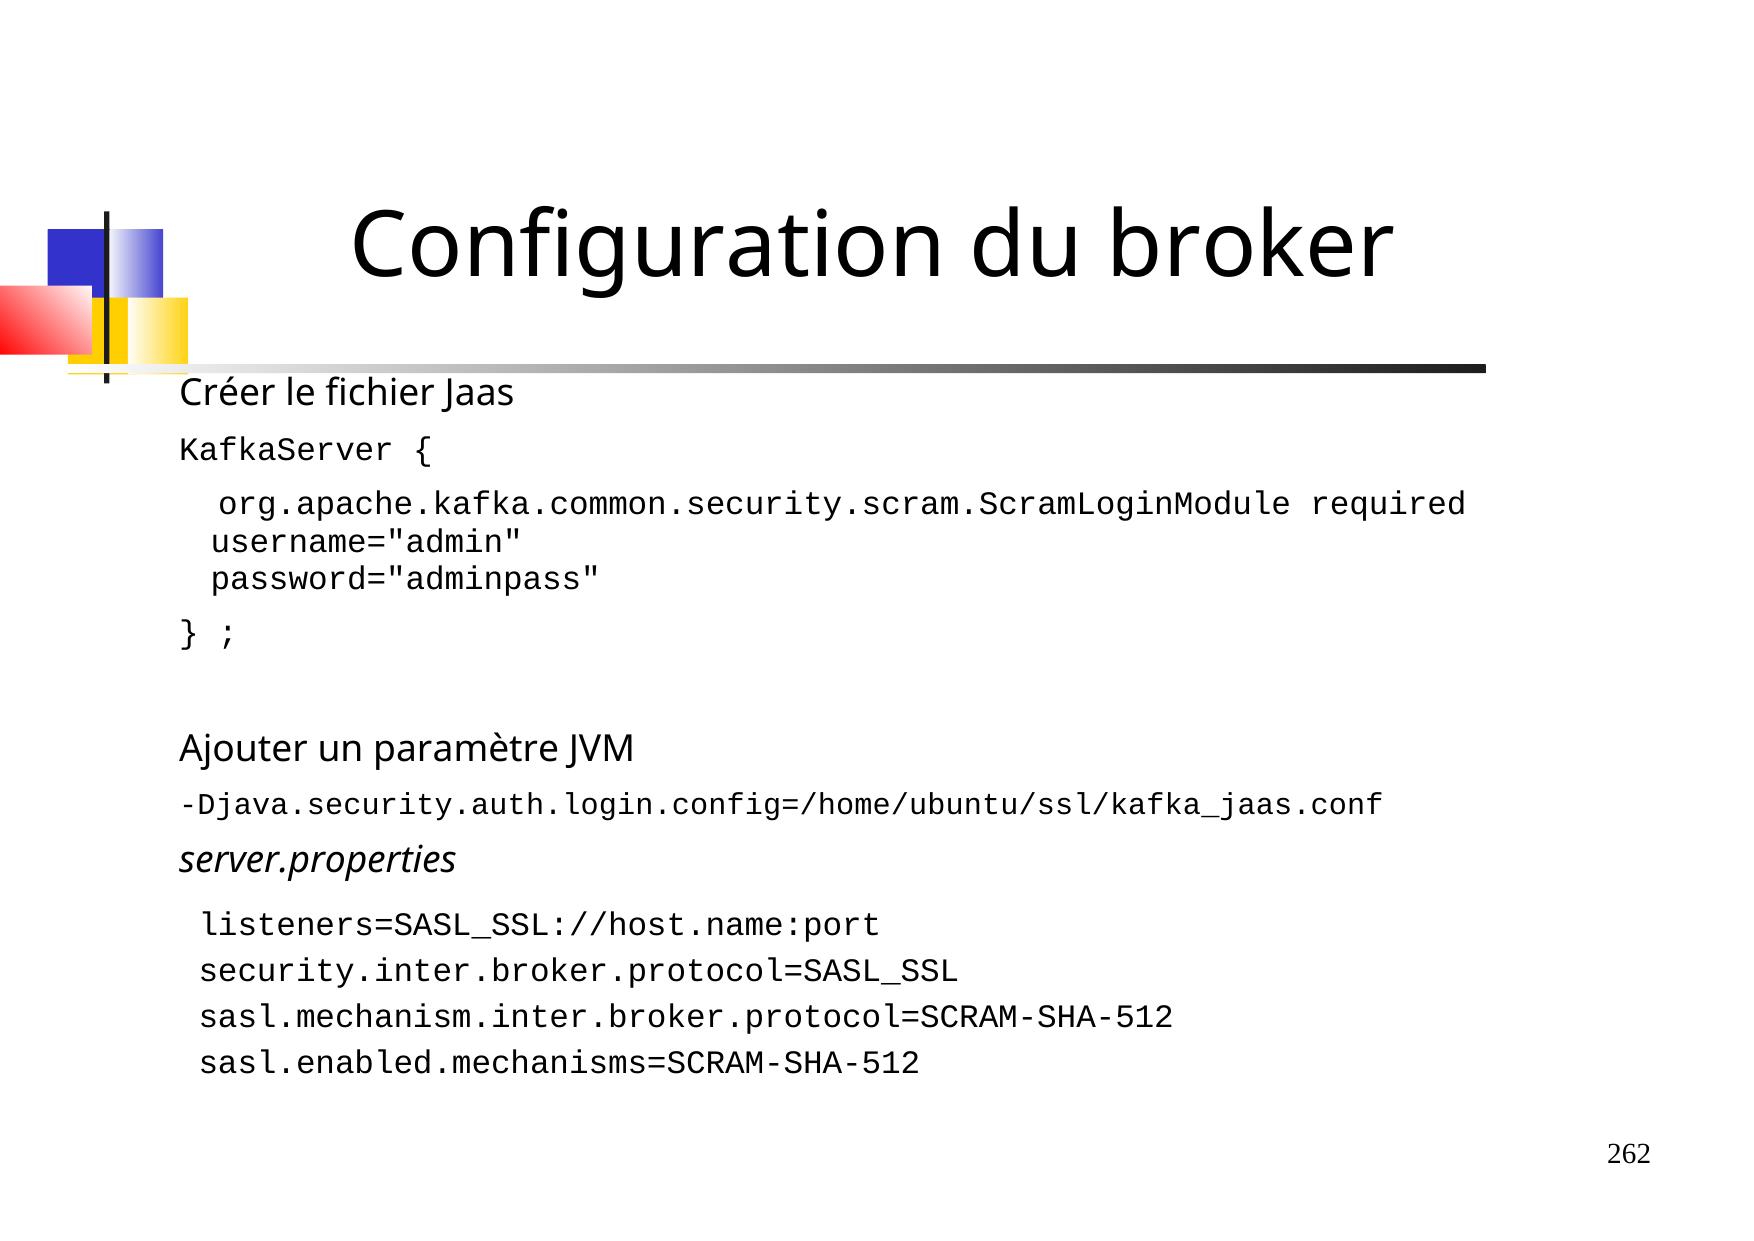

# Configuration du broker
Créer le fichier Jaas
KafkaServer {
 org.apache.kafka.common.security.scram.ScramLoginModule required
username="admin"
password="adminpass"
} ;
Ajouter un paramètre JVM
-Djava.security.auth.login.config=/home/ubuntu/ssl/kafka_jaas.conf
server.properties
 listeners=SASL_SSL://host.name:port
 security.inter.broker.protocol=SASL_SSL
 sasl.mechanism.inter.broker.protocol=SCRAM-SHA-512
 sasl.enabled.mechanisms=SCRAM-SHA-512